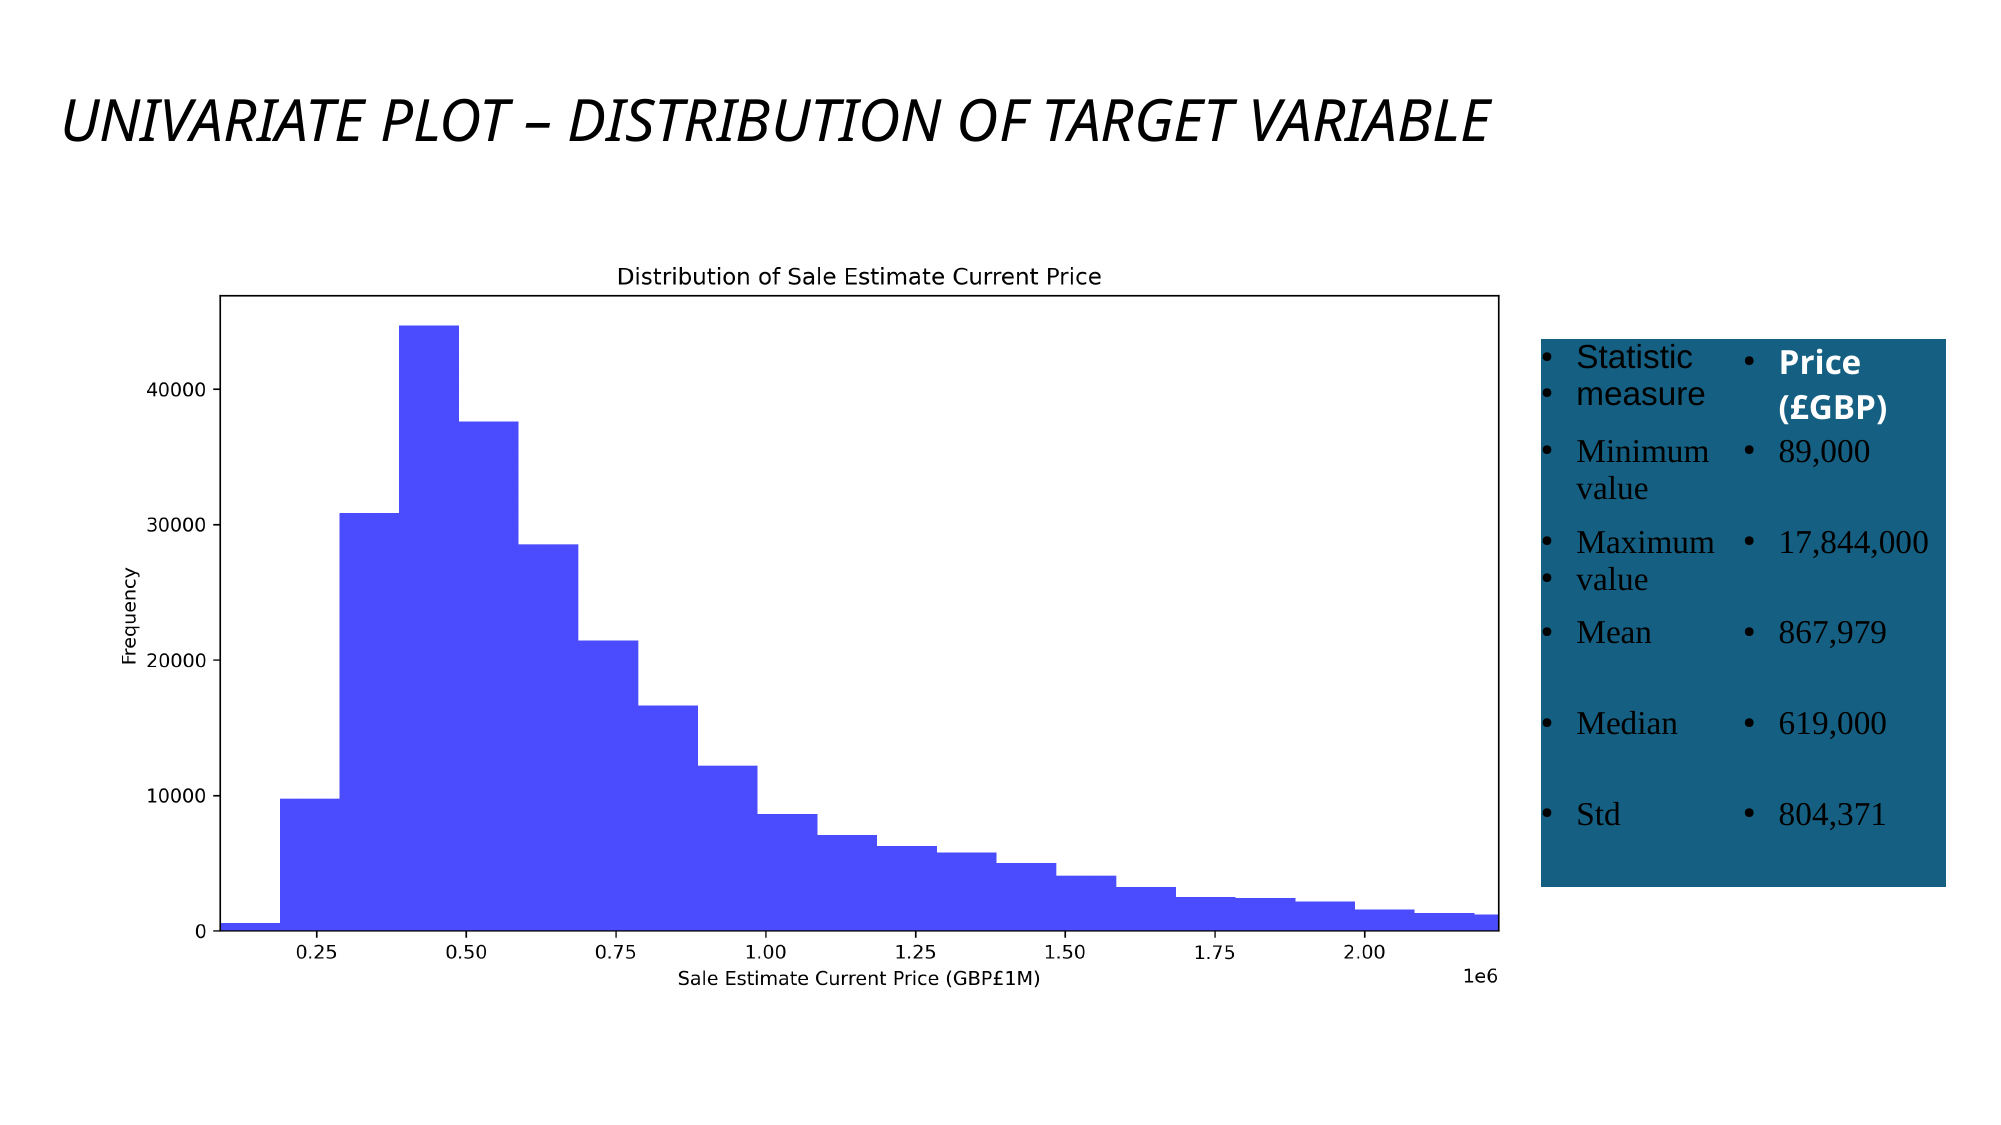

# UNIVARIATE PLOT – DISTRIBUTION OF TARGET VARIABLE
| Statistic measure | Price (£GBP) |
| --- | --- |
| Minimum value | 89,000 |
| Maximum value | 17,844,000 |
| Mean | 867,979 |
| Median | 619,000 |
| Std | 804,371 |